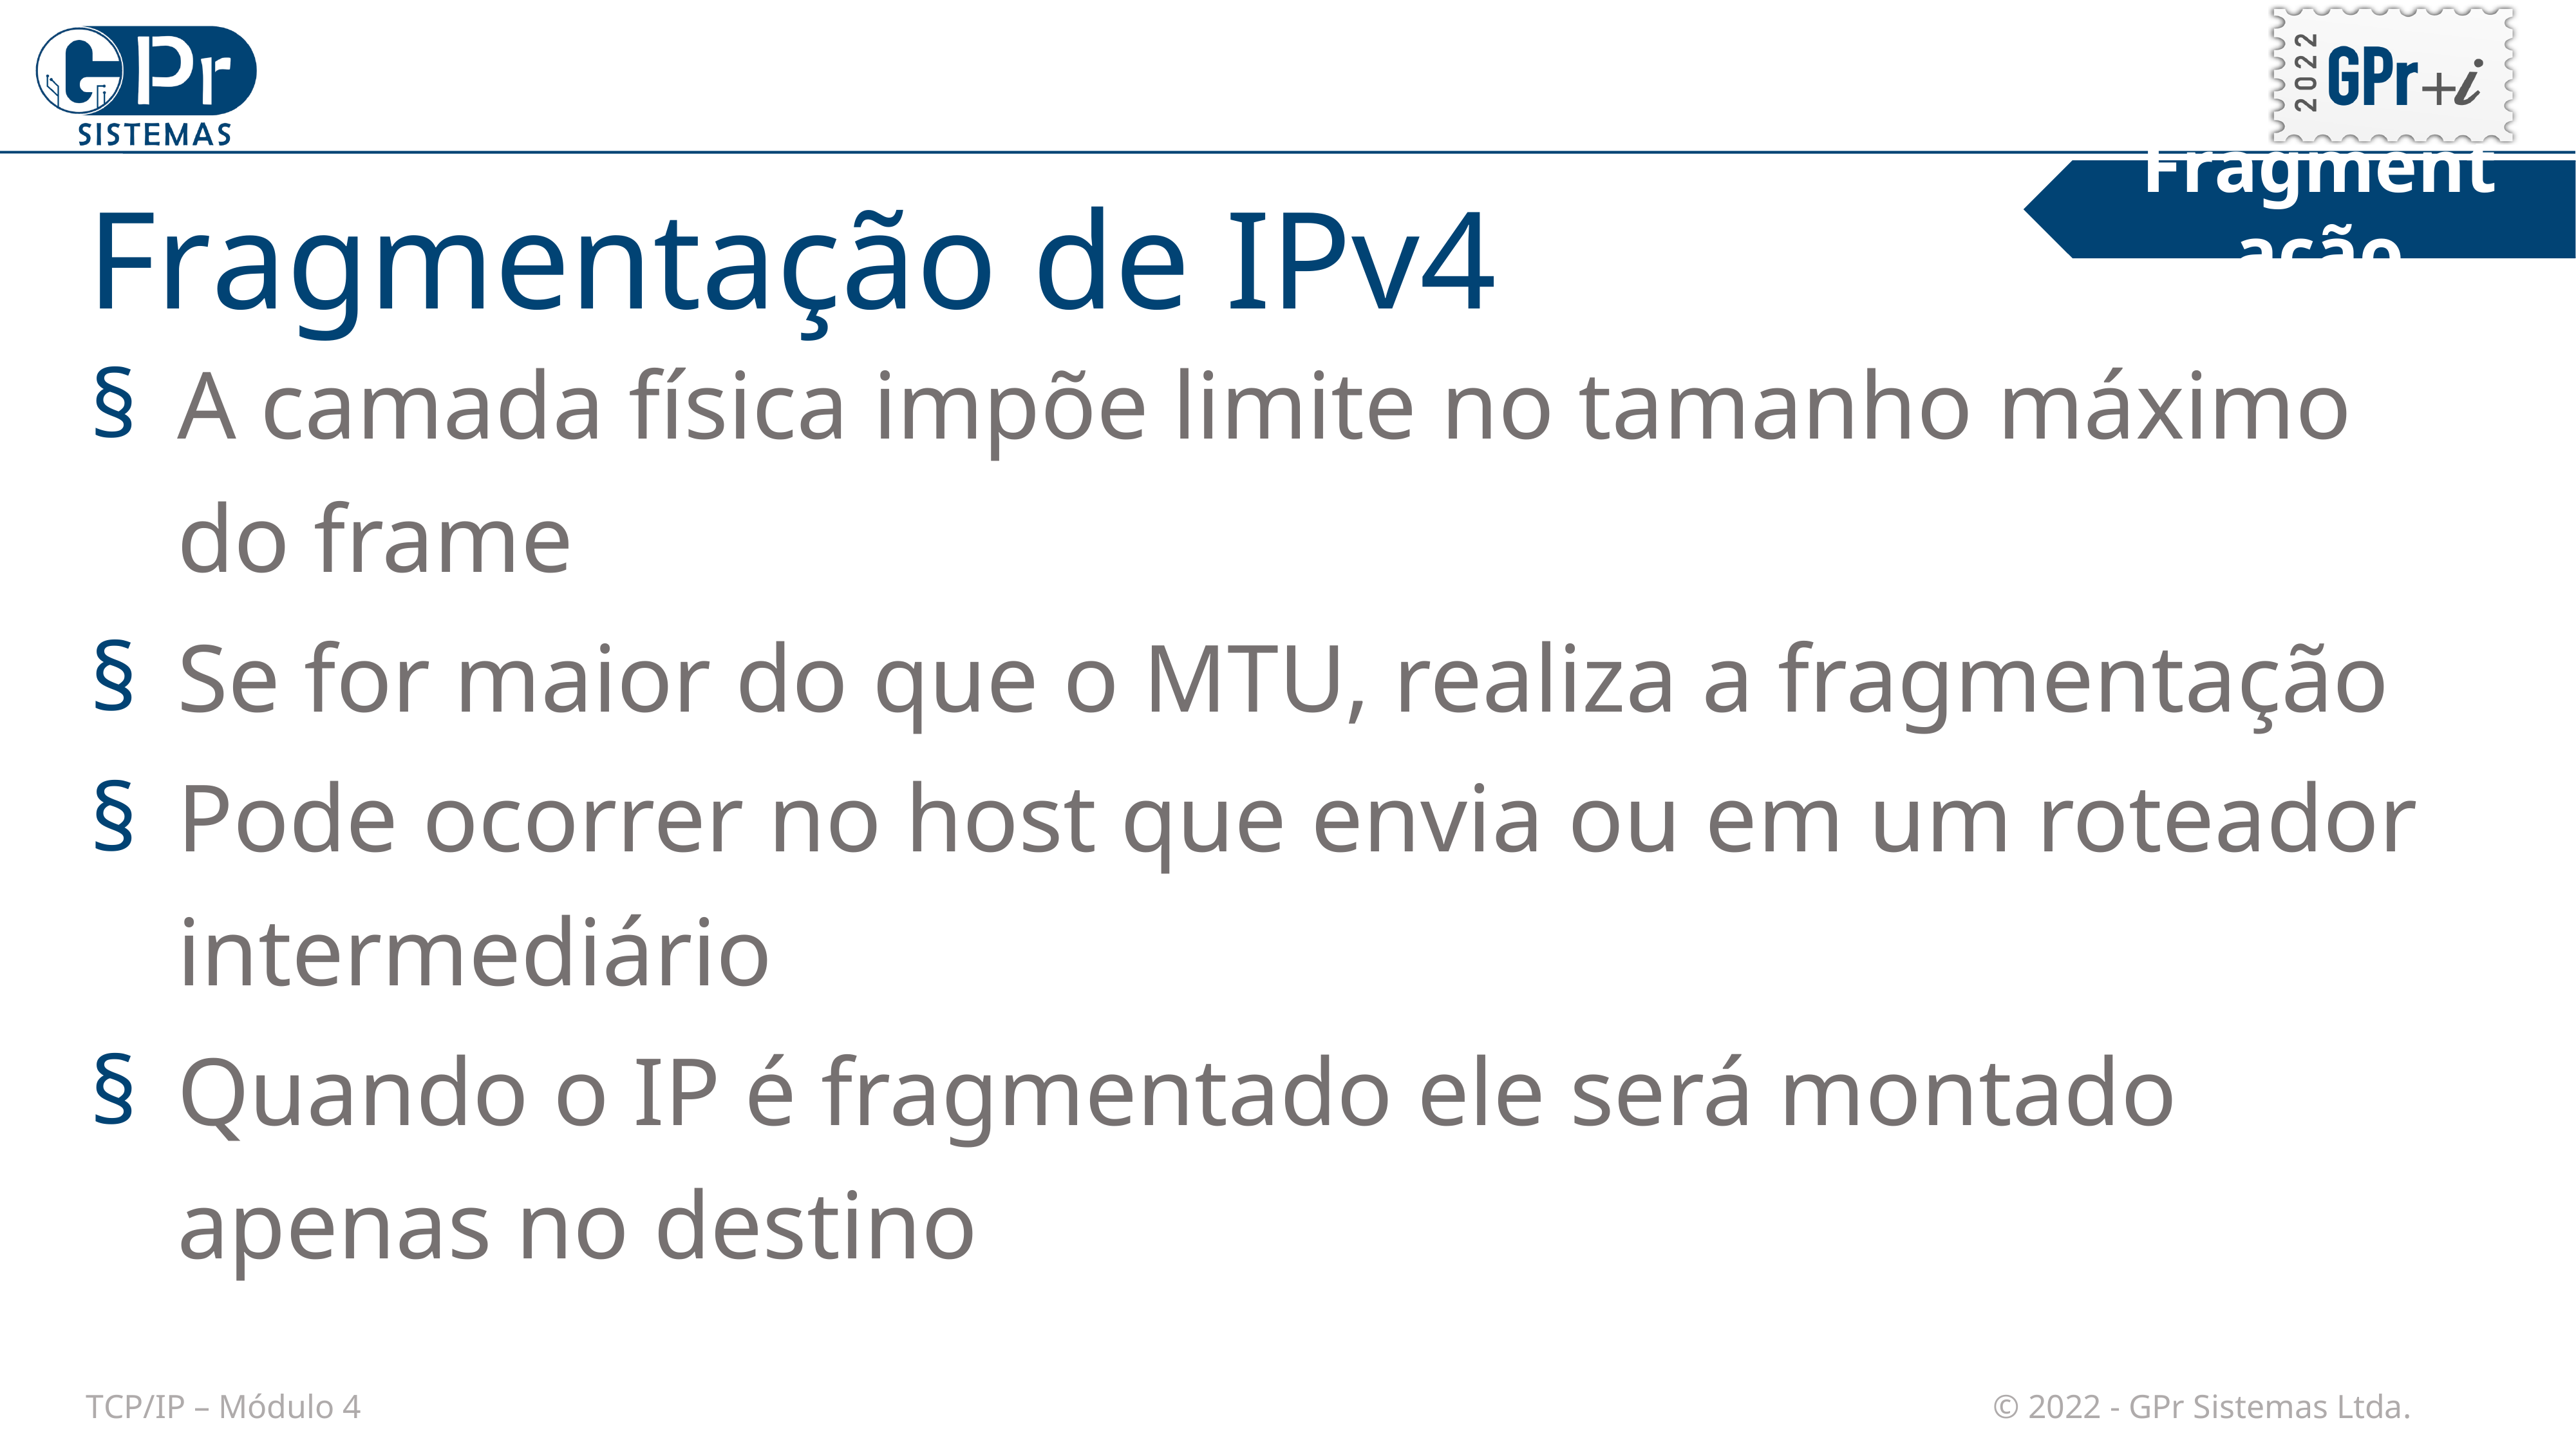

Fragmentação
Fragmentação de IPv4
# A camada fı́sica impõe limite no tamanho máximo do frame
Se for maior do que o MTU, realiza a fragmentação
Pode ocorrer no host que envia ou em um roteador intermediário
Quando o IP é fragmentado ele será montado apenas no destino